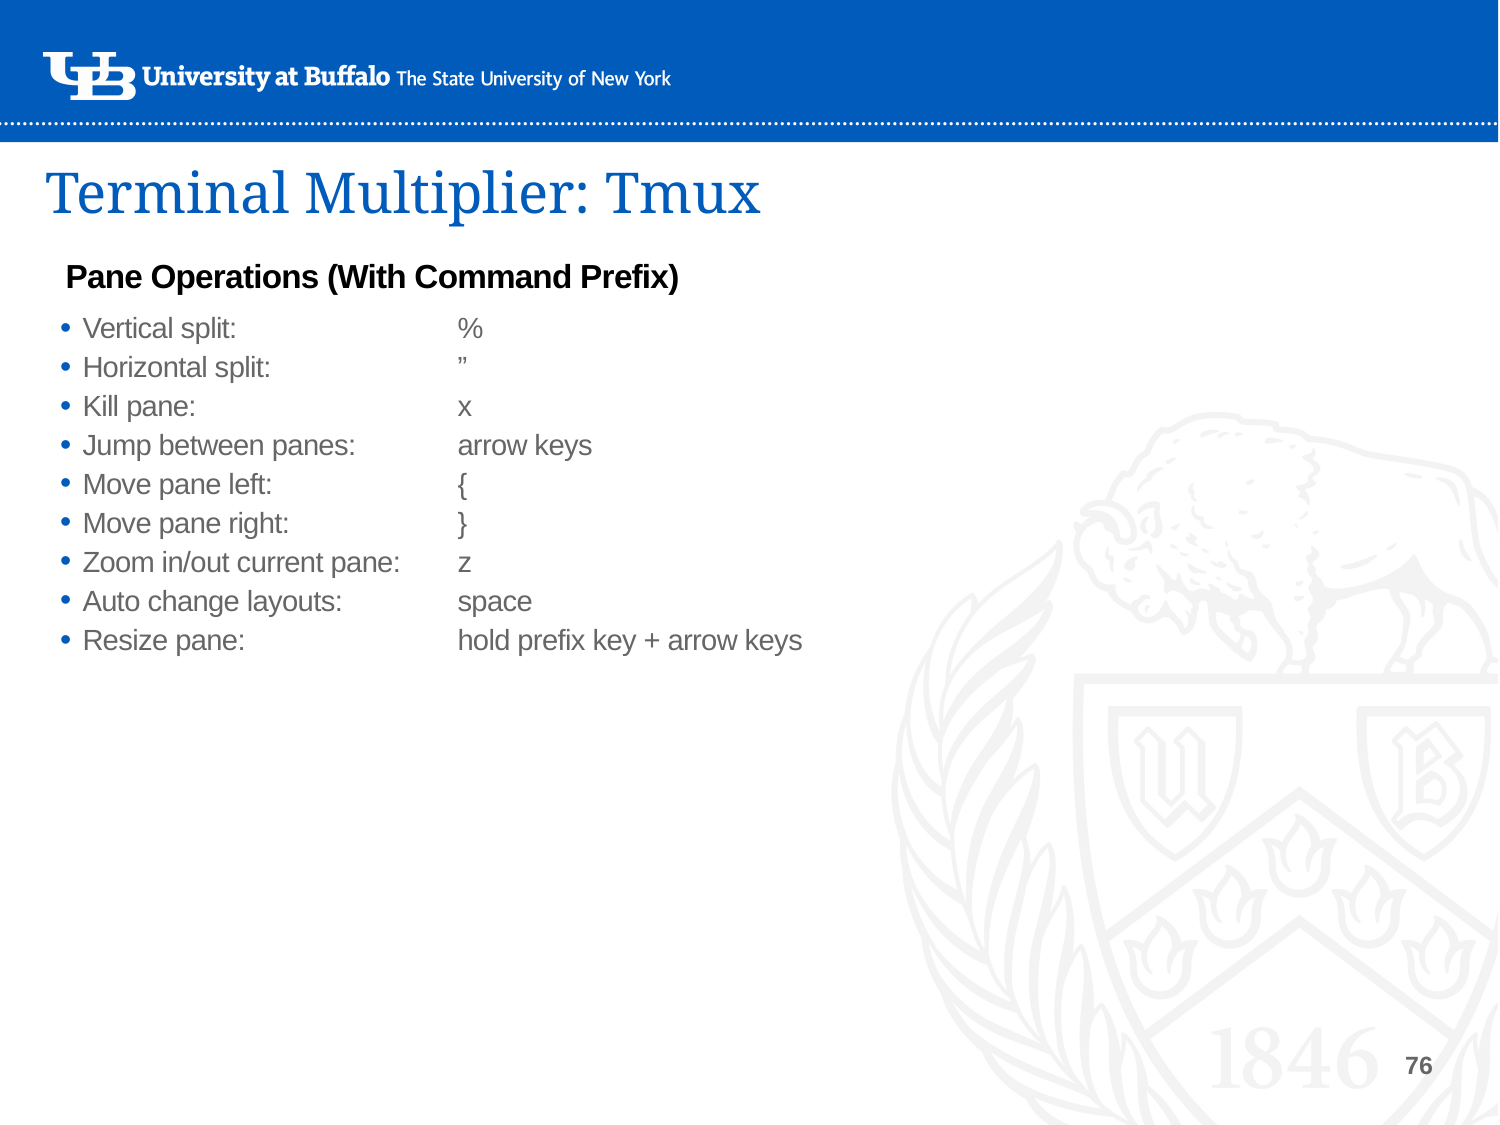

# Terminal Multiplier: Tmux
Pane Operations (With Command Prefix)
Vertical split: 			%
Horizontal split: 			”
Kill pane:				x
Jump between panes: 		arrow keys
Move pane left:			{
Move pane right:			}
Zoom in/out current pane:	z
Auto change layouts:		space
Resize pane:			hold prefix key + arrow keys